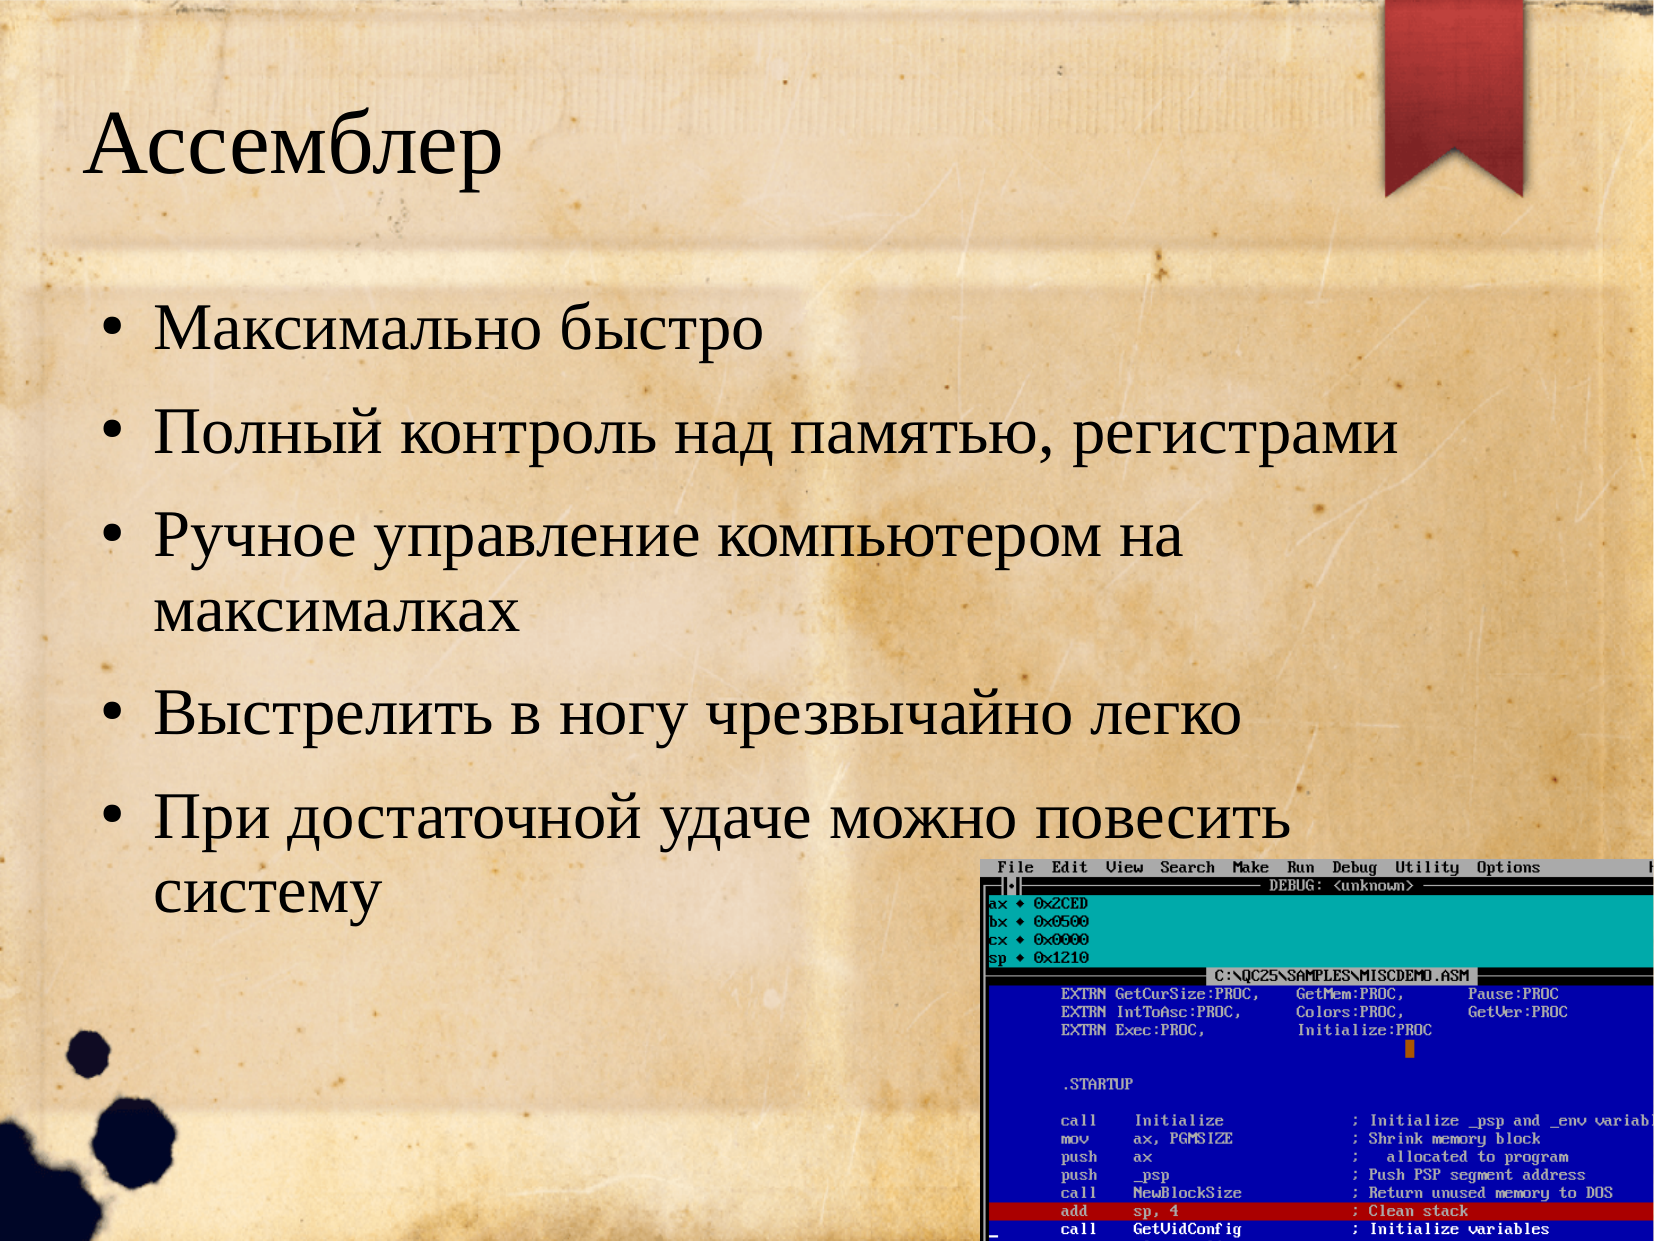

# Ассемблер
Максимально быстро
Полный контроль над памятью, регистрами
Ручное управление компьютером на максималках
Выстрелить в ногу чрезвычайно легко
При достаточной удаче можно повесить систему